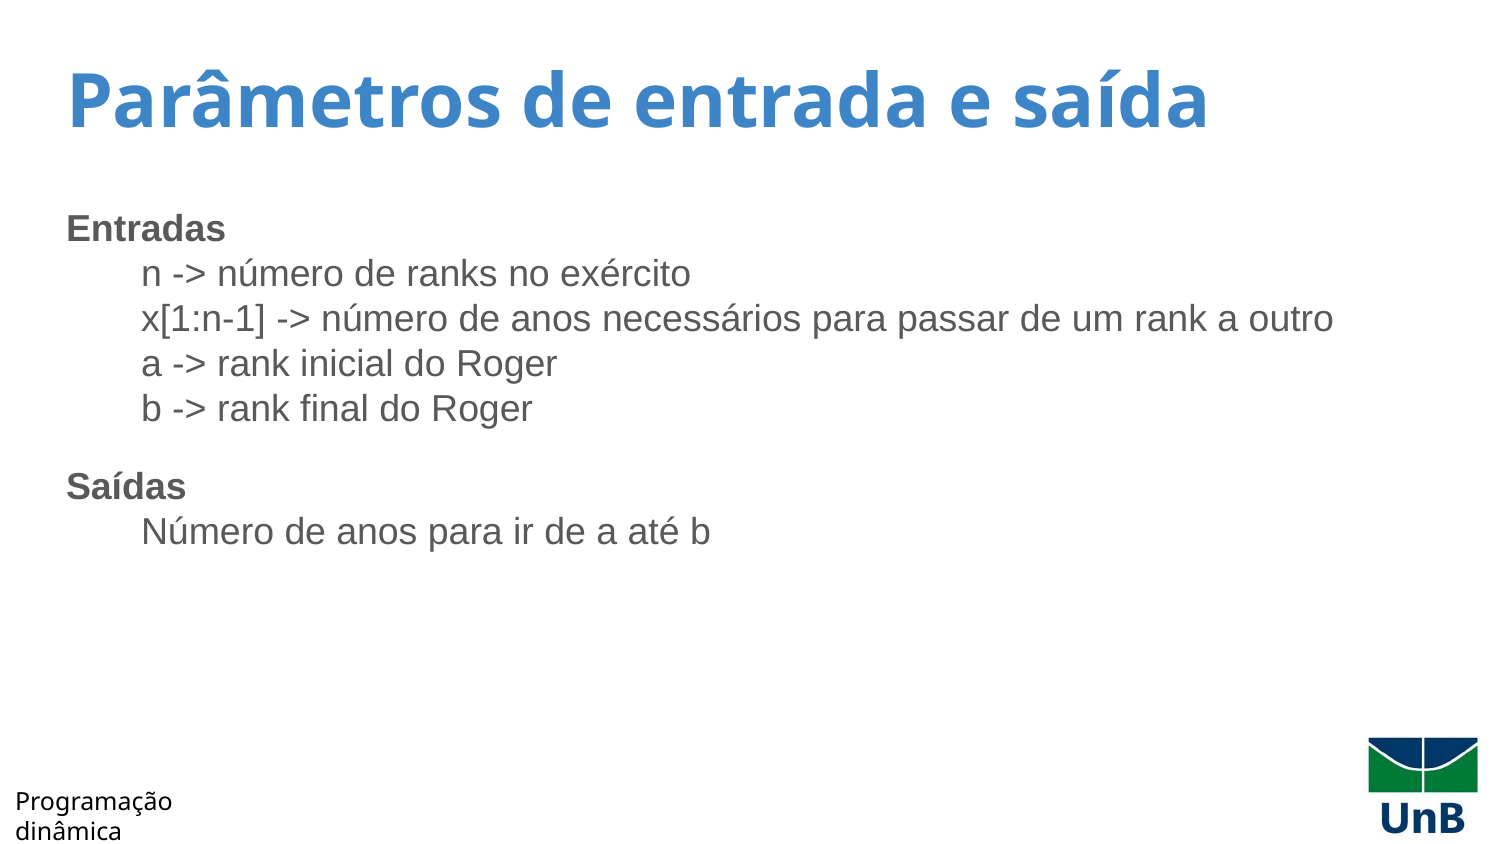

# Parâmetros de entrada e saída
Entradas
	n -> número de ranks no exército
	x[1:n-1] -> número de anos necessários para passar de um rank a outro
	a -> rank inicial do Roger
	b -> rank final do Roger
Saídas
	Número de anos para ir de a até b
Programação dinâmica